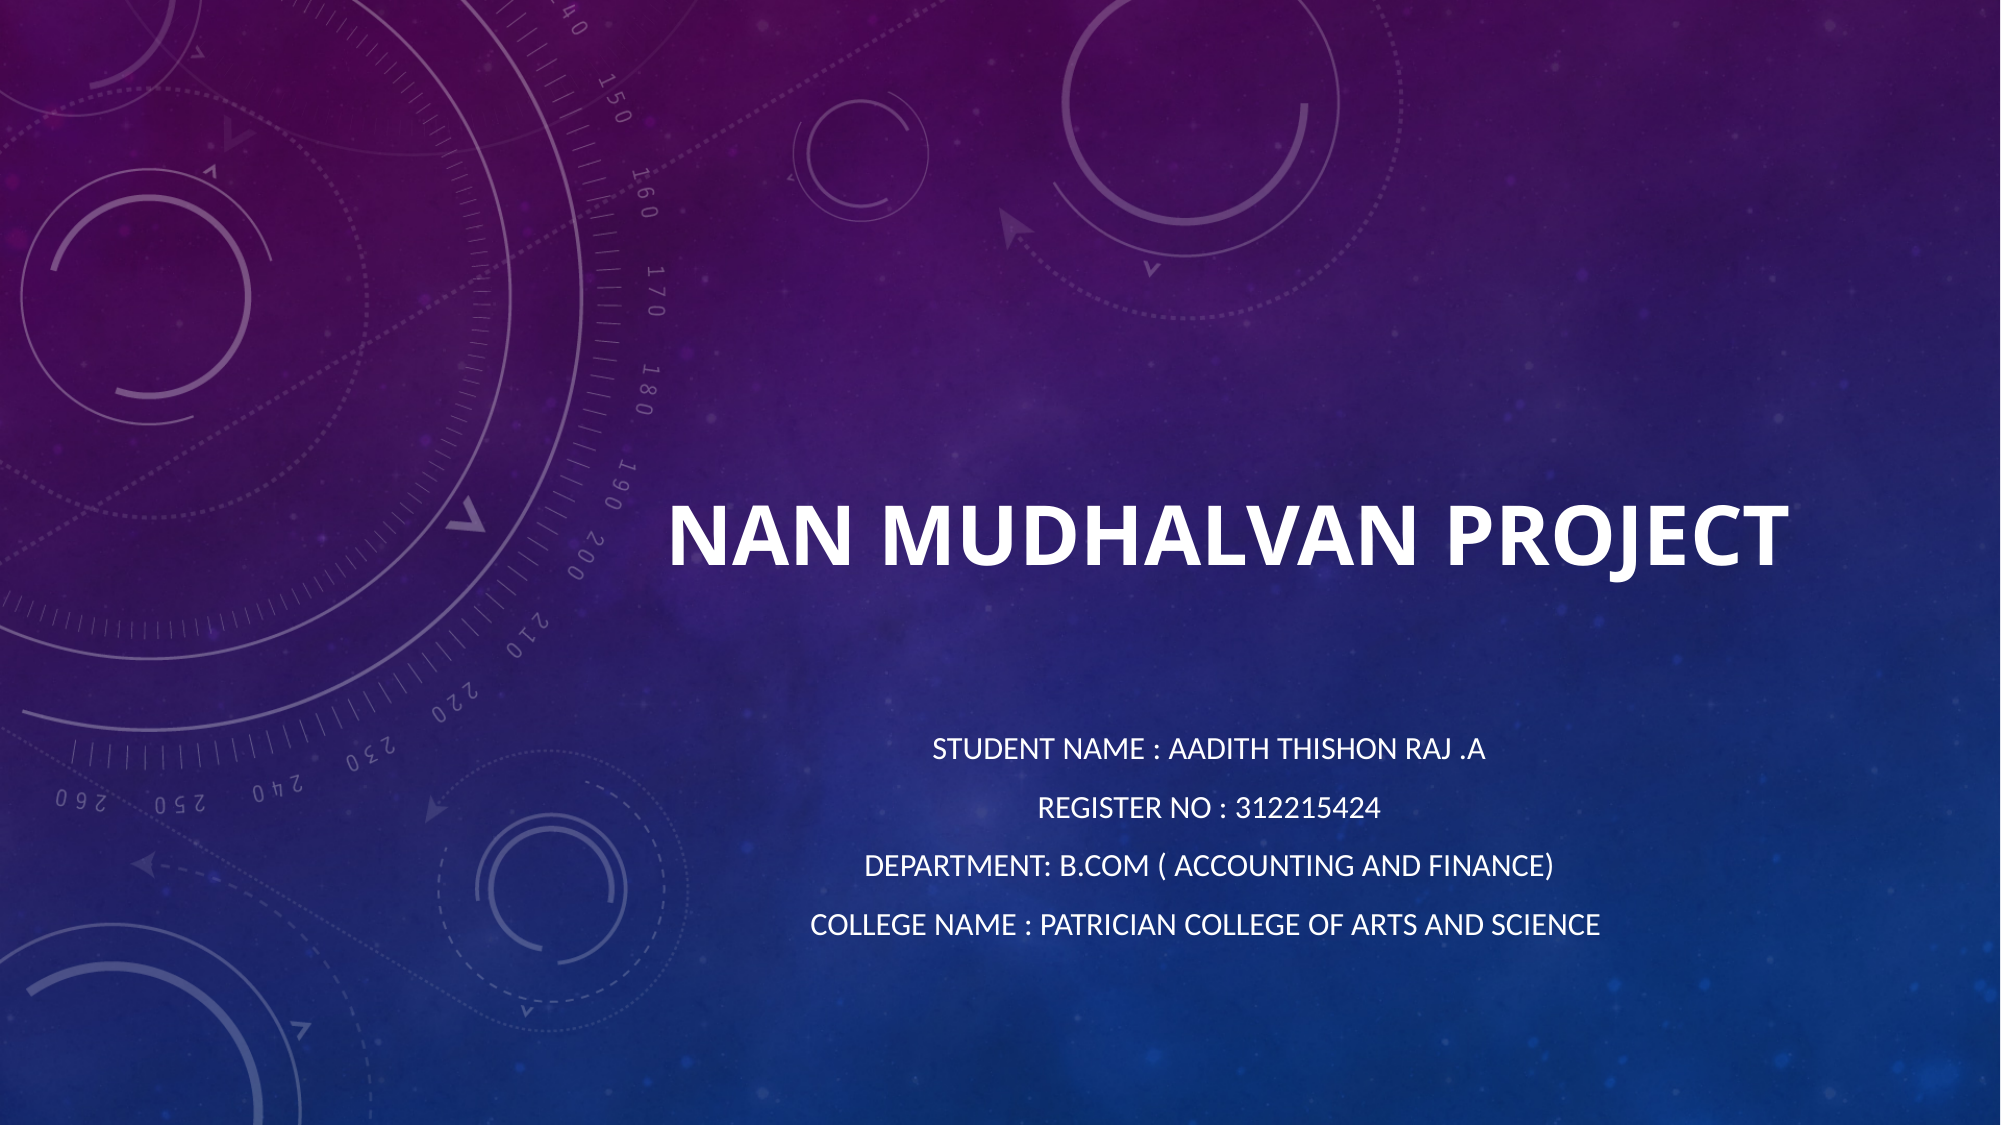

# NAN MUDHALVAN PROJECT
STUDENT NAME : AADITH THISHON RAJ .A
REGISTER NO : 312215424
DEPARTMENT: B.COM ( ACCOUNTING AND FINANCE)
COLLEGE NAME : PATRICIAN COLLEGE OF ARTS AND SCIENCE